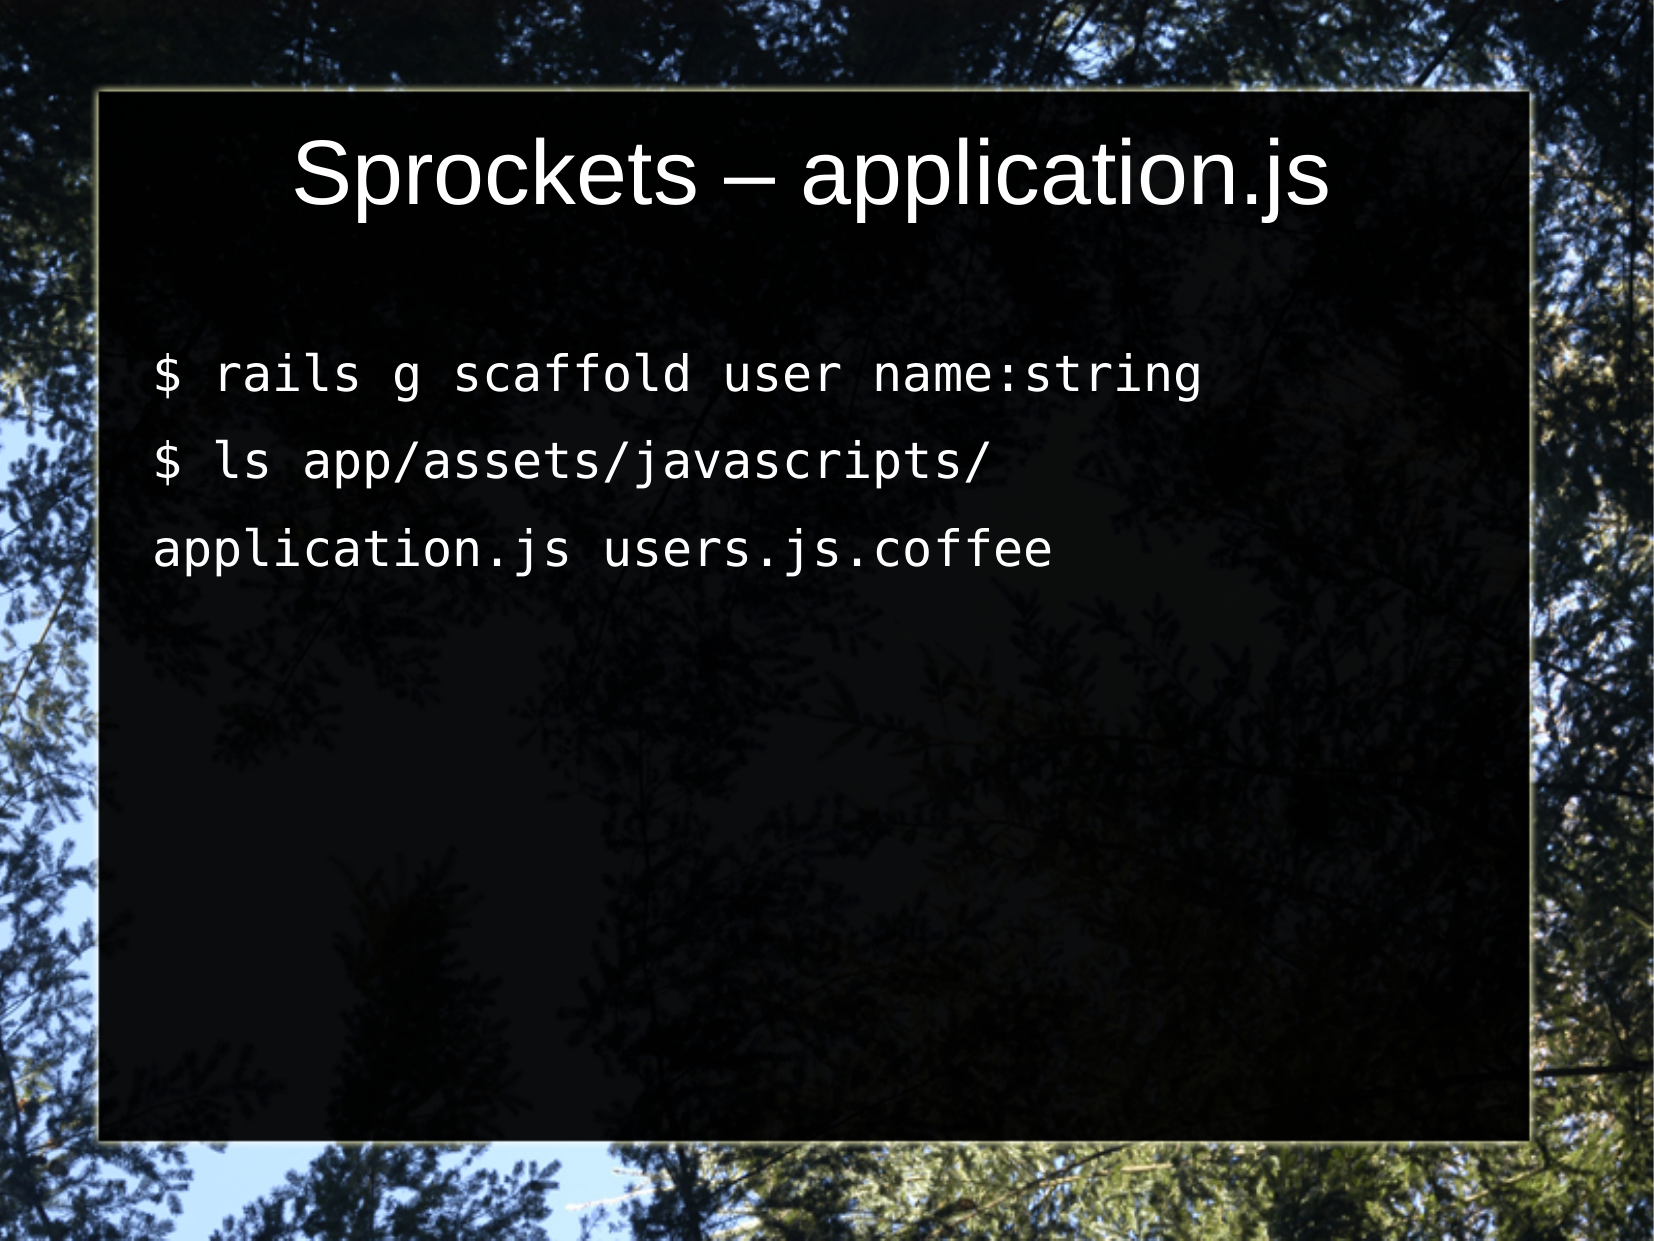

# Sprockets – application.js
$ rails g scaffold user name:string
$ ls app/assets/javascripts/
application.js users.js.coffee